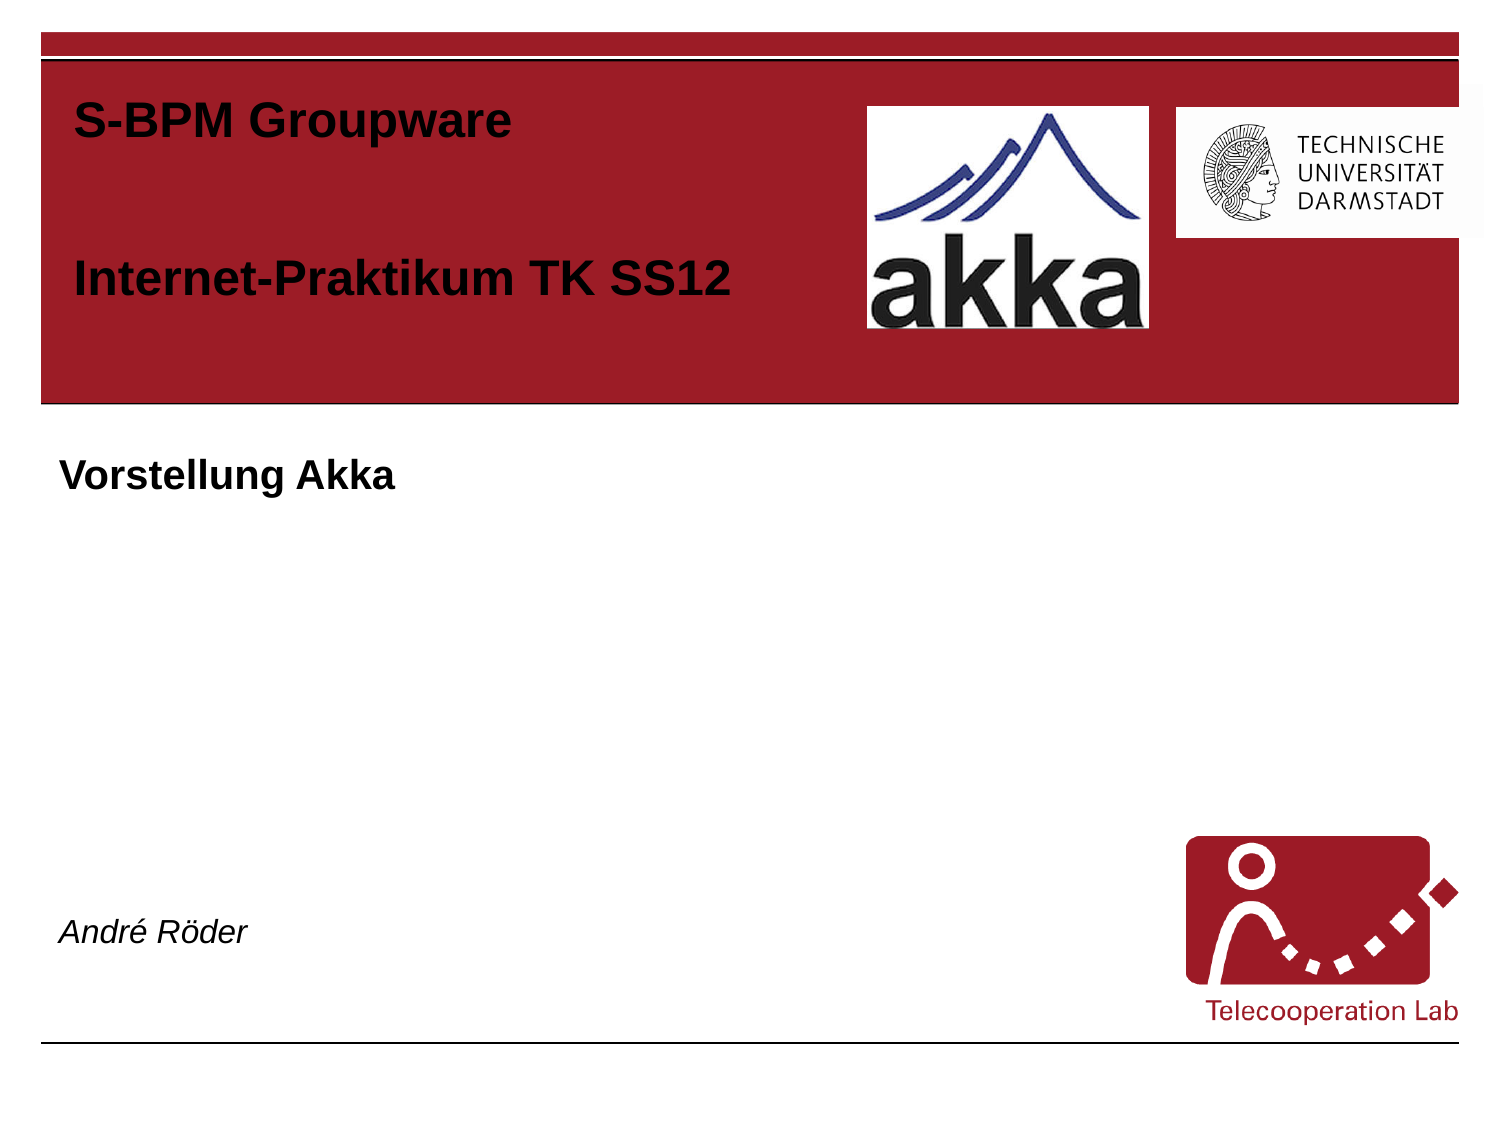

S-BPM Groupware
# Internet-Praktikum TK SS12
Vorstellung Akka
André Röder